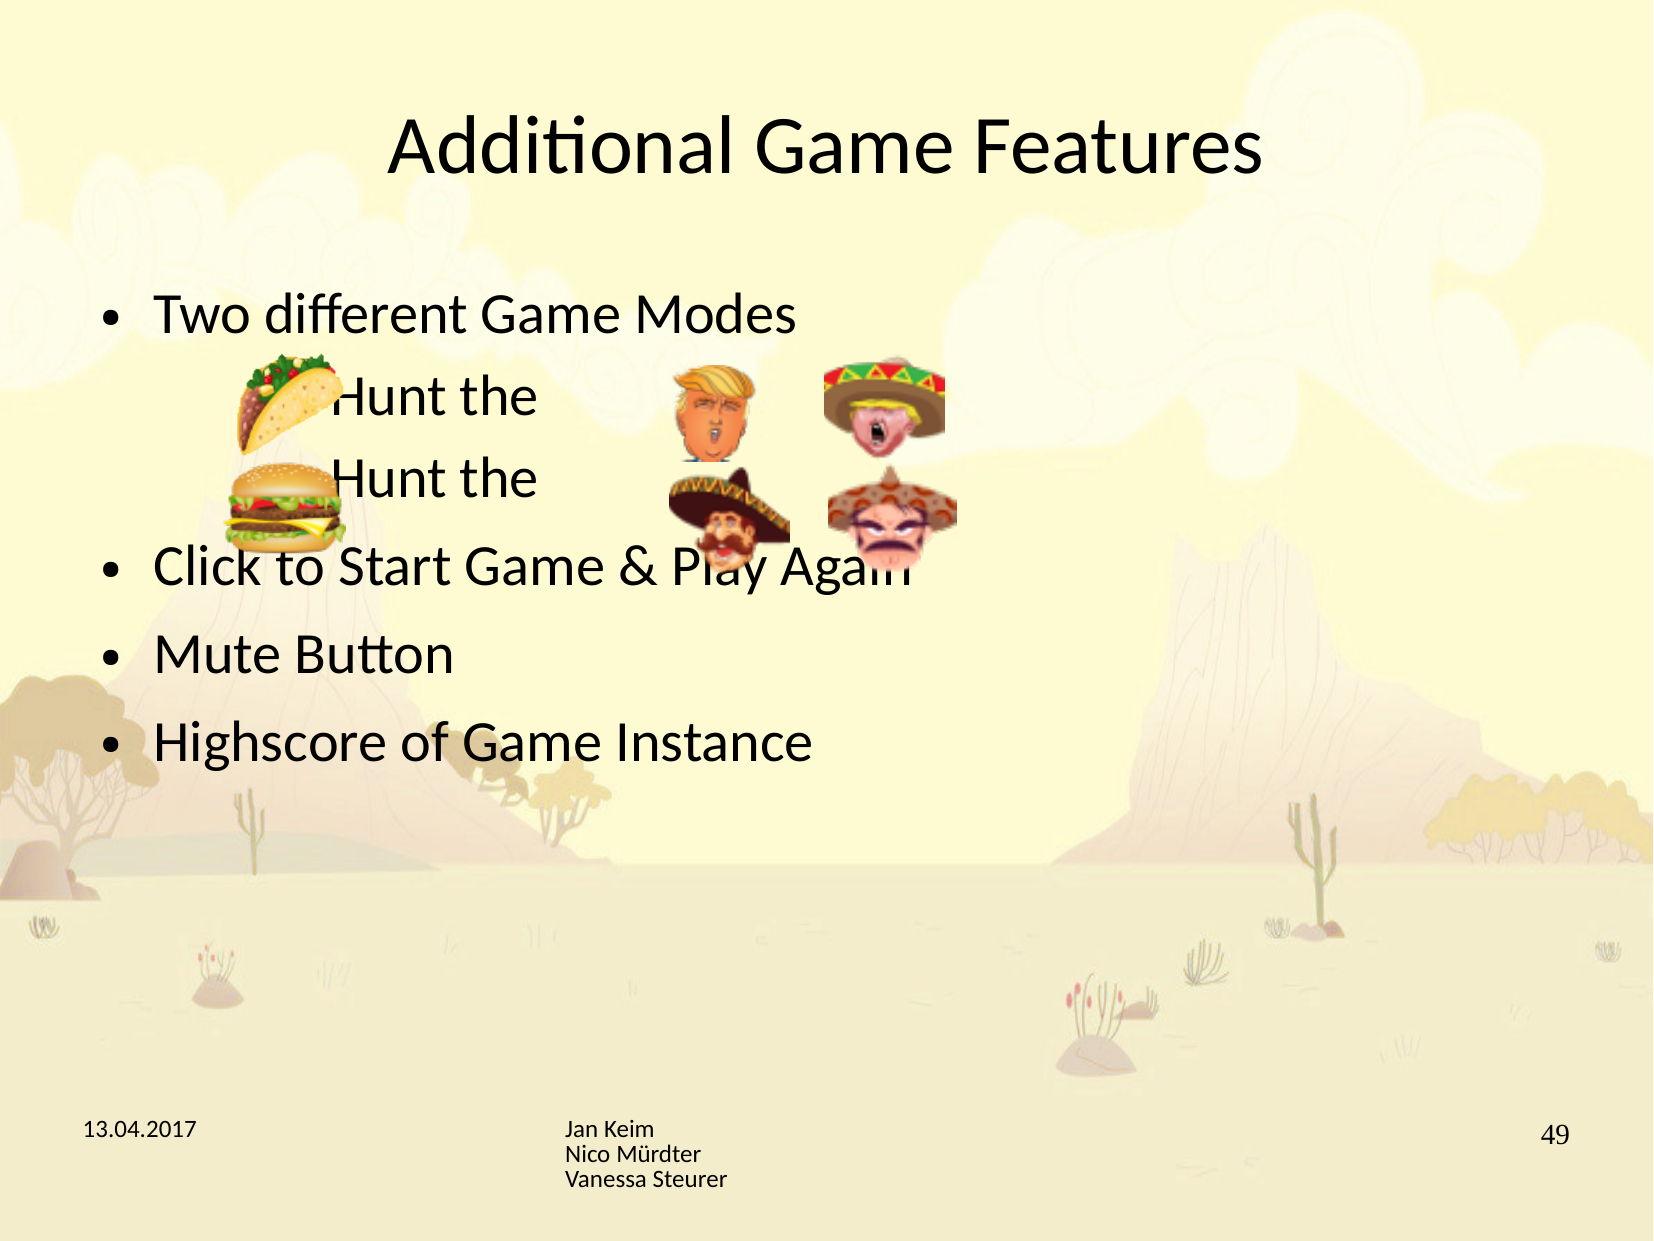

# Additional Game Features
Two different Game Modes
 Hunt the
 Hunt the
Click to Start Game & Play Again
Mute Button
Highscore of Game Instance